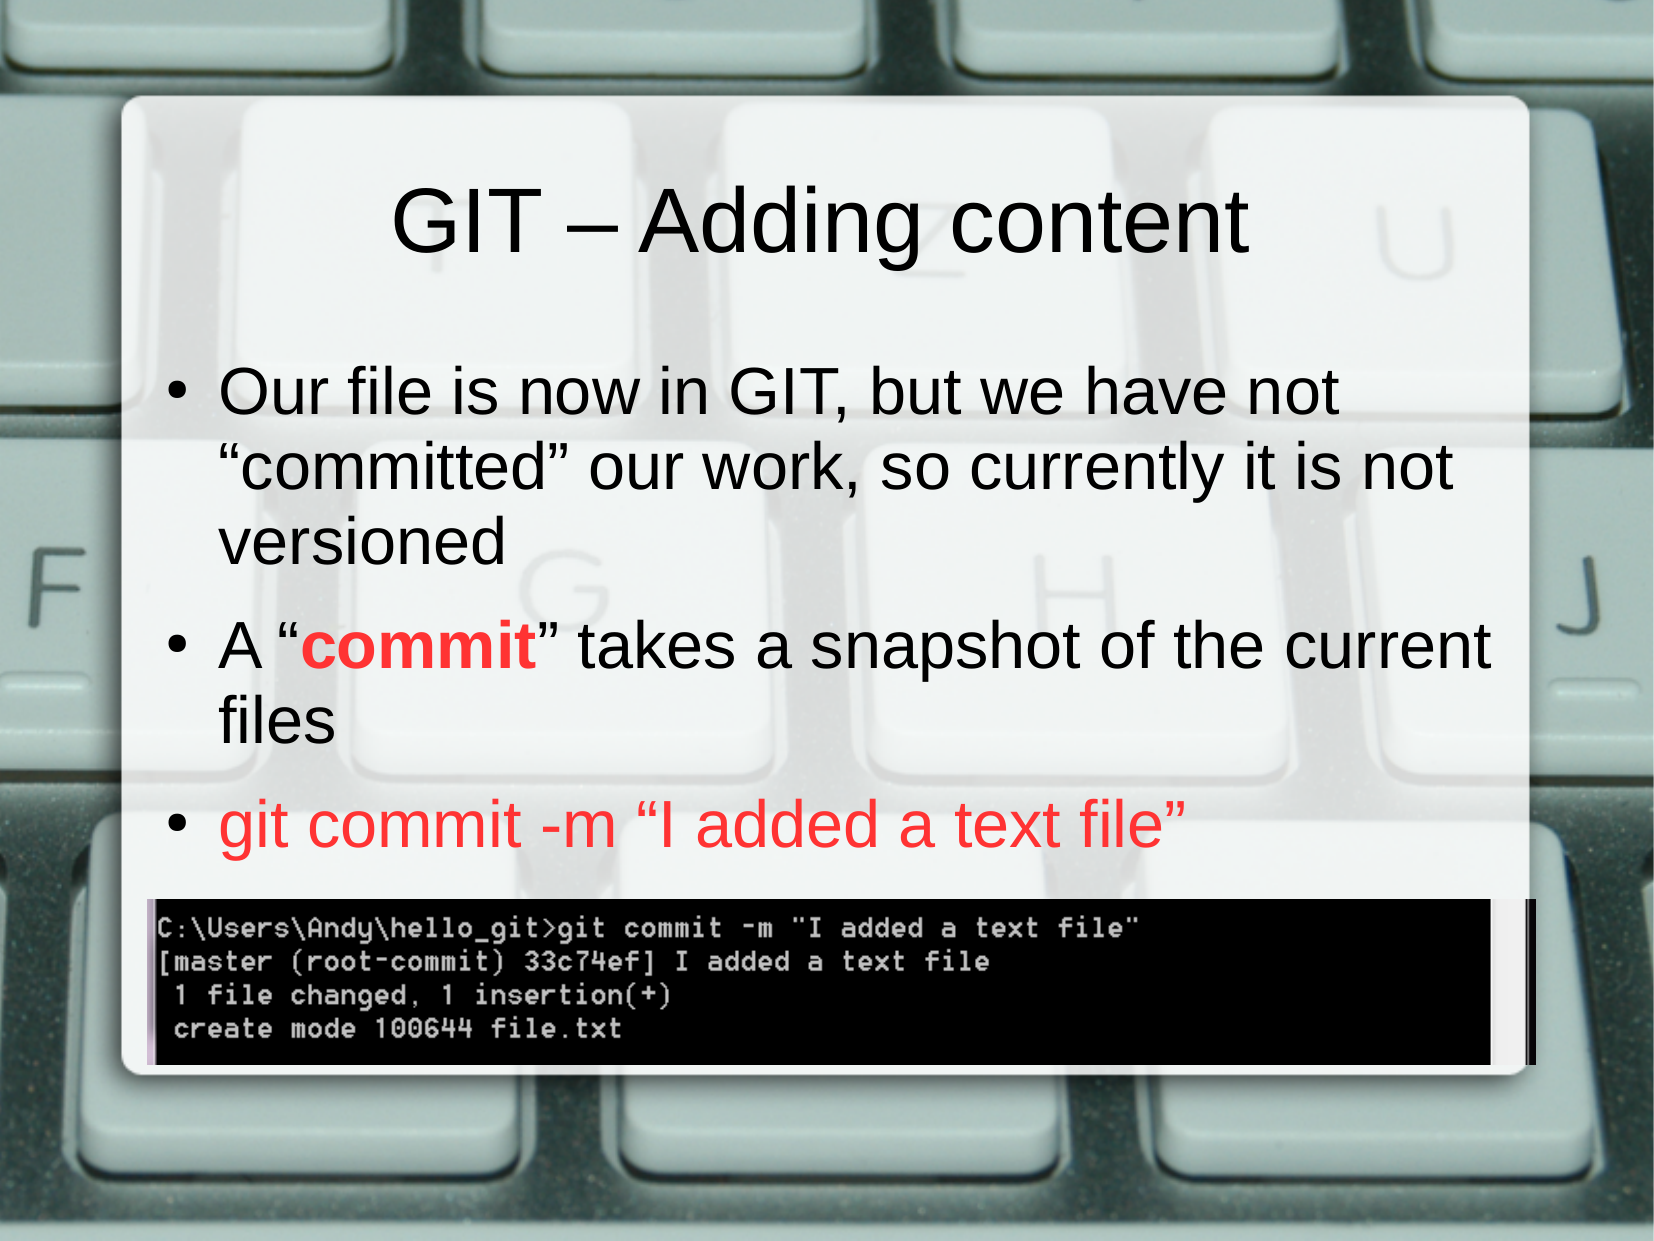

# GIT – Adding content
Our file is now in GIT, but we have not “committed” our work, so currently it is not versioned
A “commit” takes a snapshot of the current files
git commit -m “I added a text file”